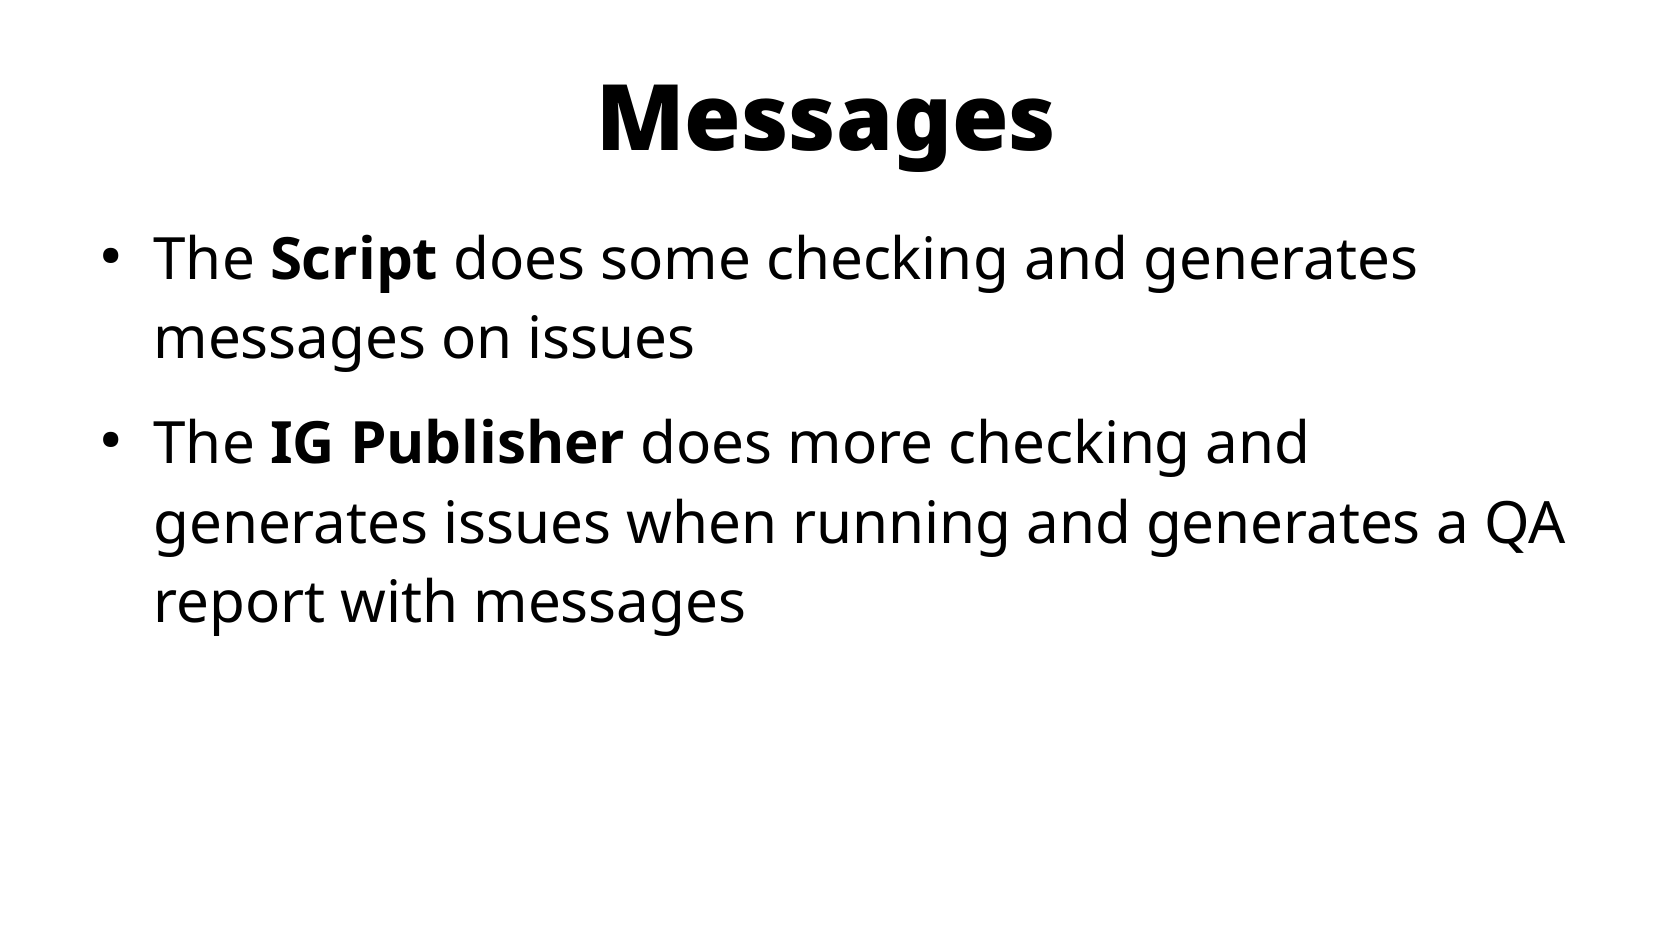

# Messages
The Script does some checking and generates messages on issues
The IG Publisher does more checking and generates issues when running and generates a QA report with messages